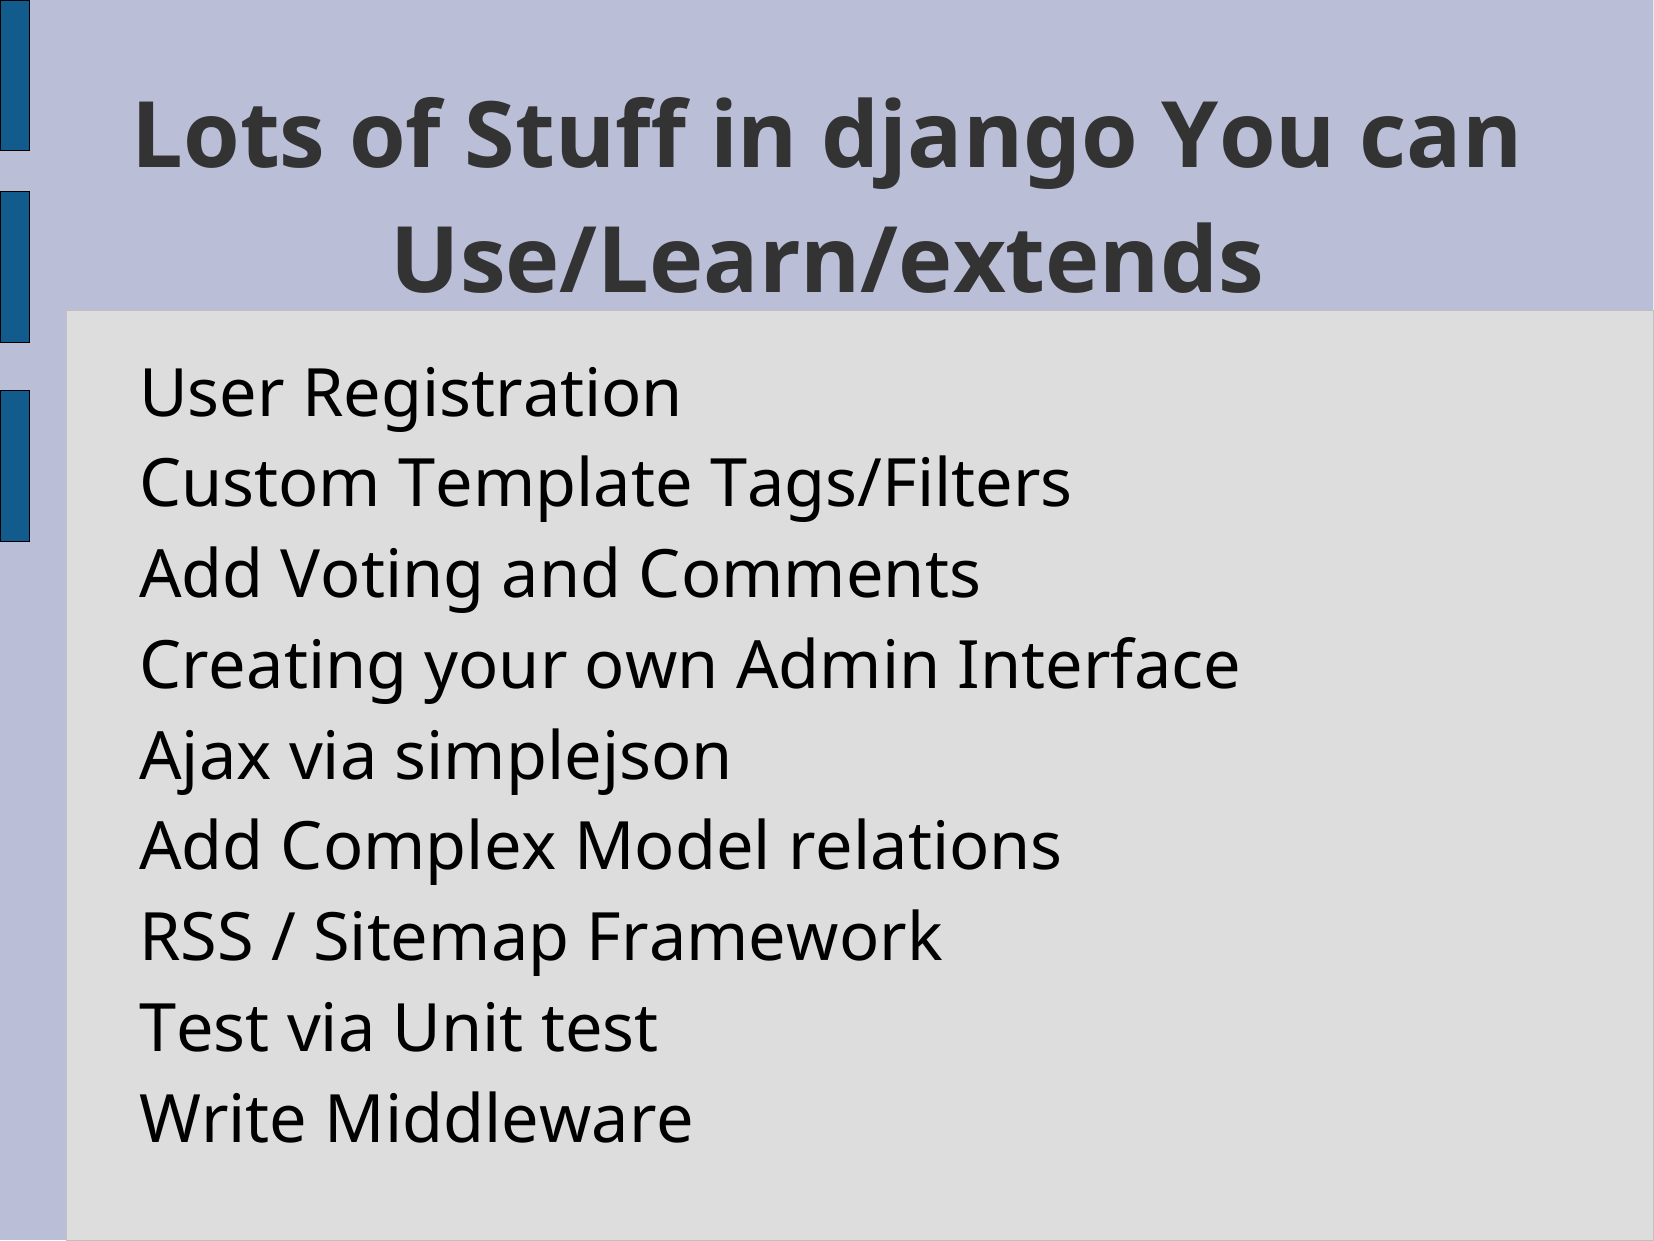

# Lots of Stuff in django You can Use/Learn/extends
User Registration
Custom Template Tags/Filters
Add Voting and Comments
Creating your own Admin Interface
Ajax via simplejson
Add Complex Model relations
RSS / Sitemap Framework
Test via Unit test
Write Middleware